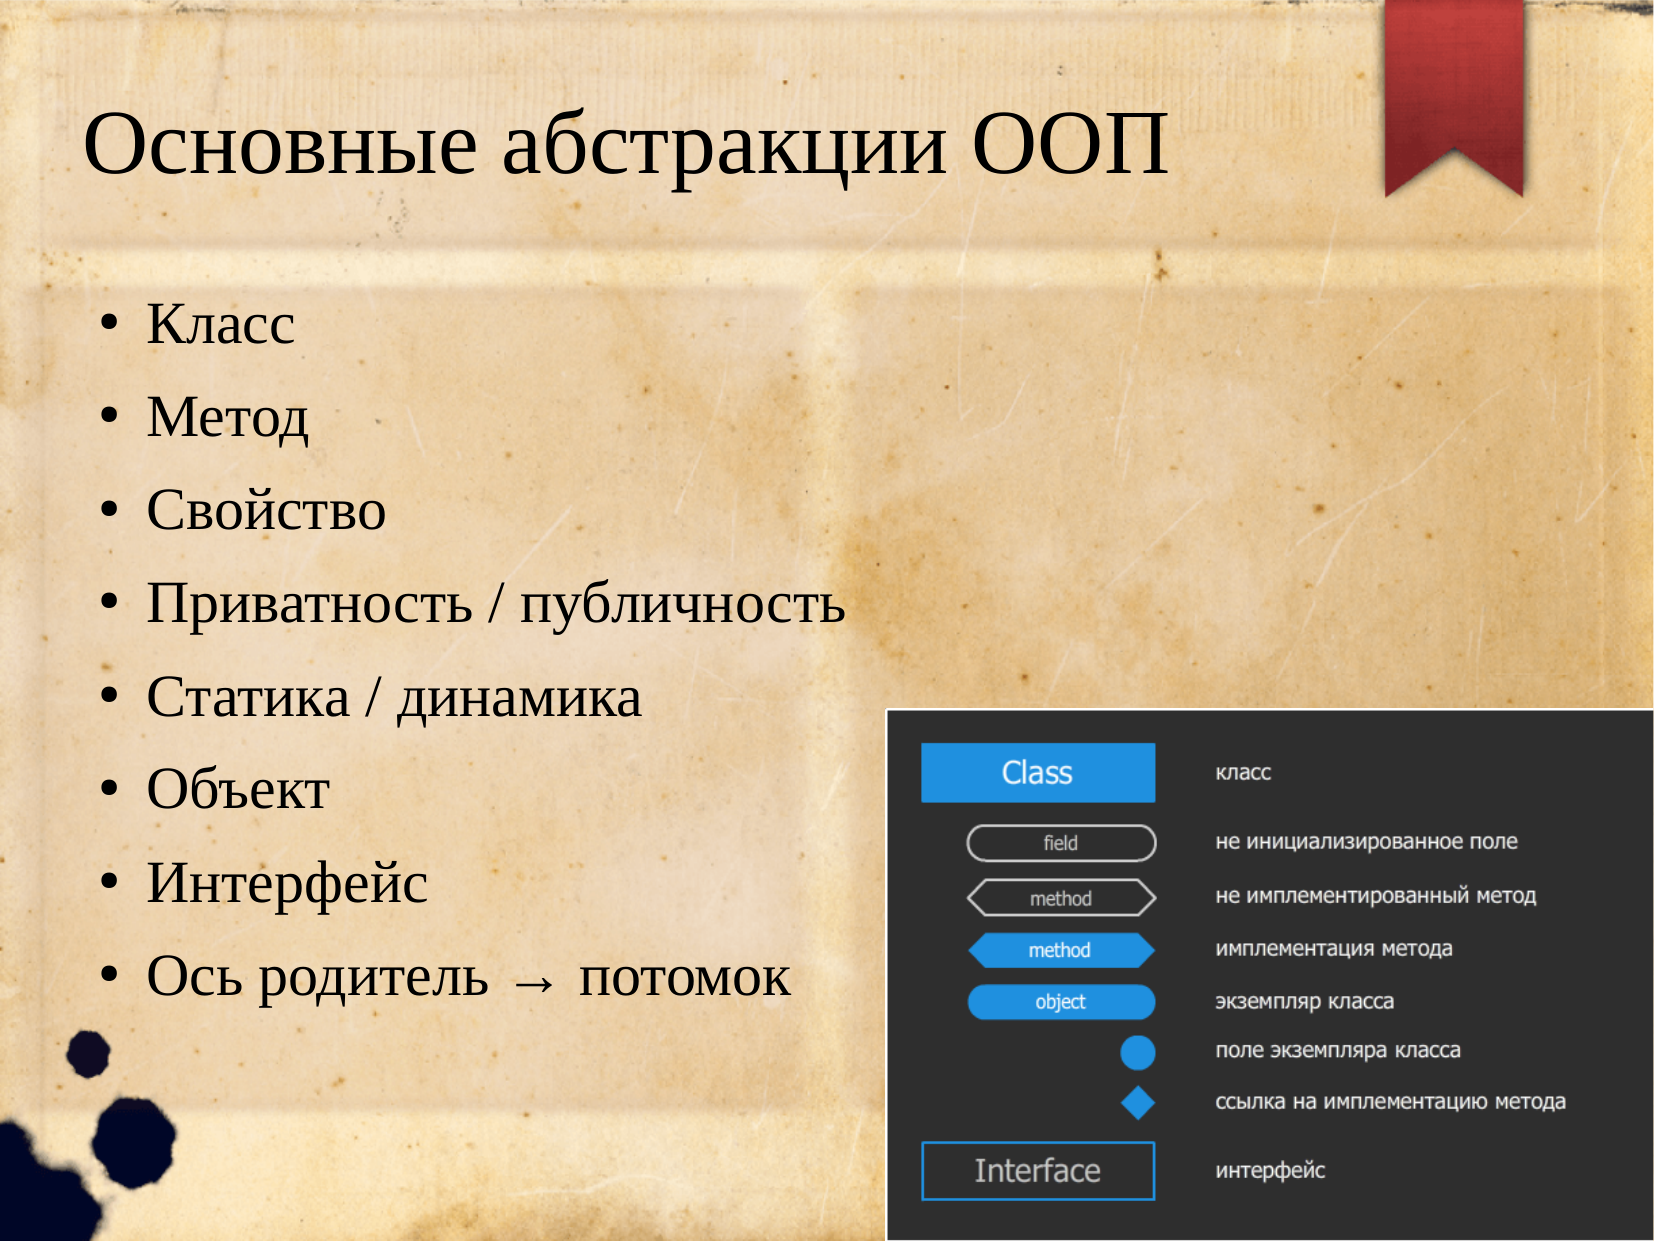

# Основные абстракции ООП
Класс
Метод
Свойство
Приватность / публичность
Статика / динамика
Объект
Интерфейс
Ось родитель → потомок